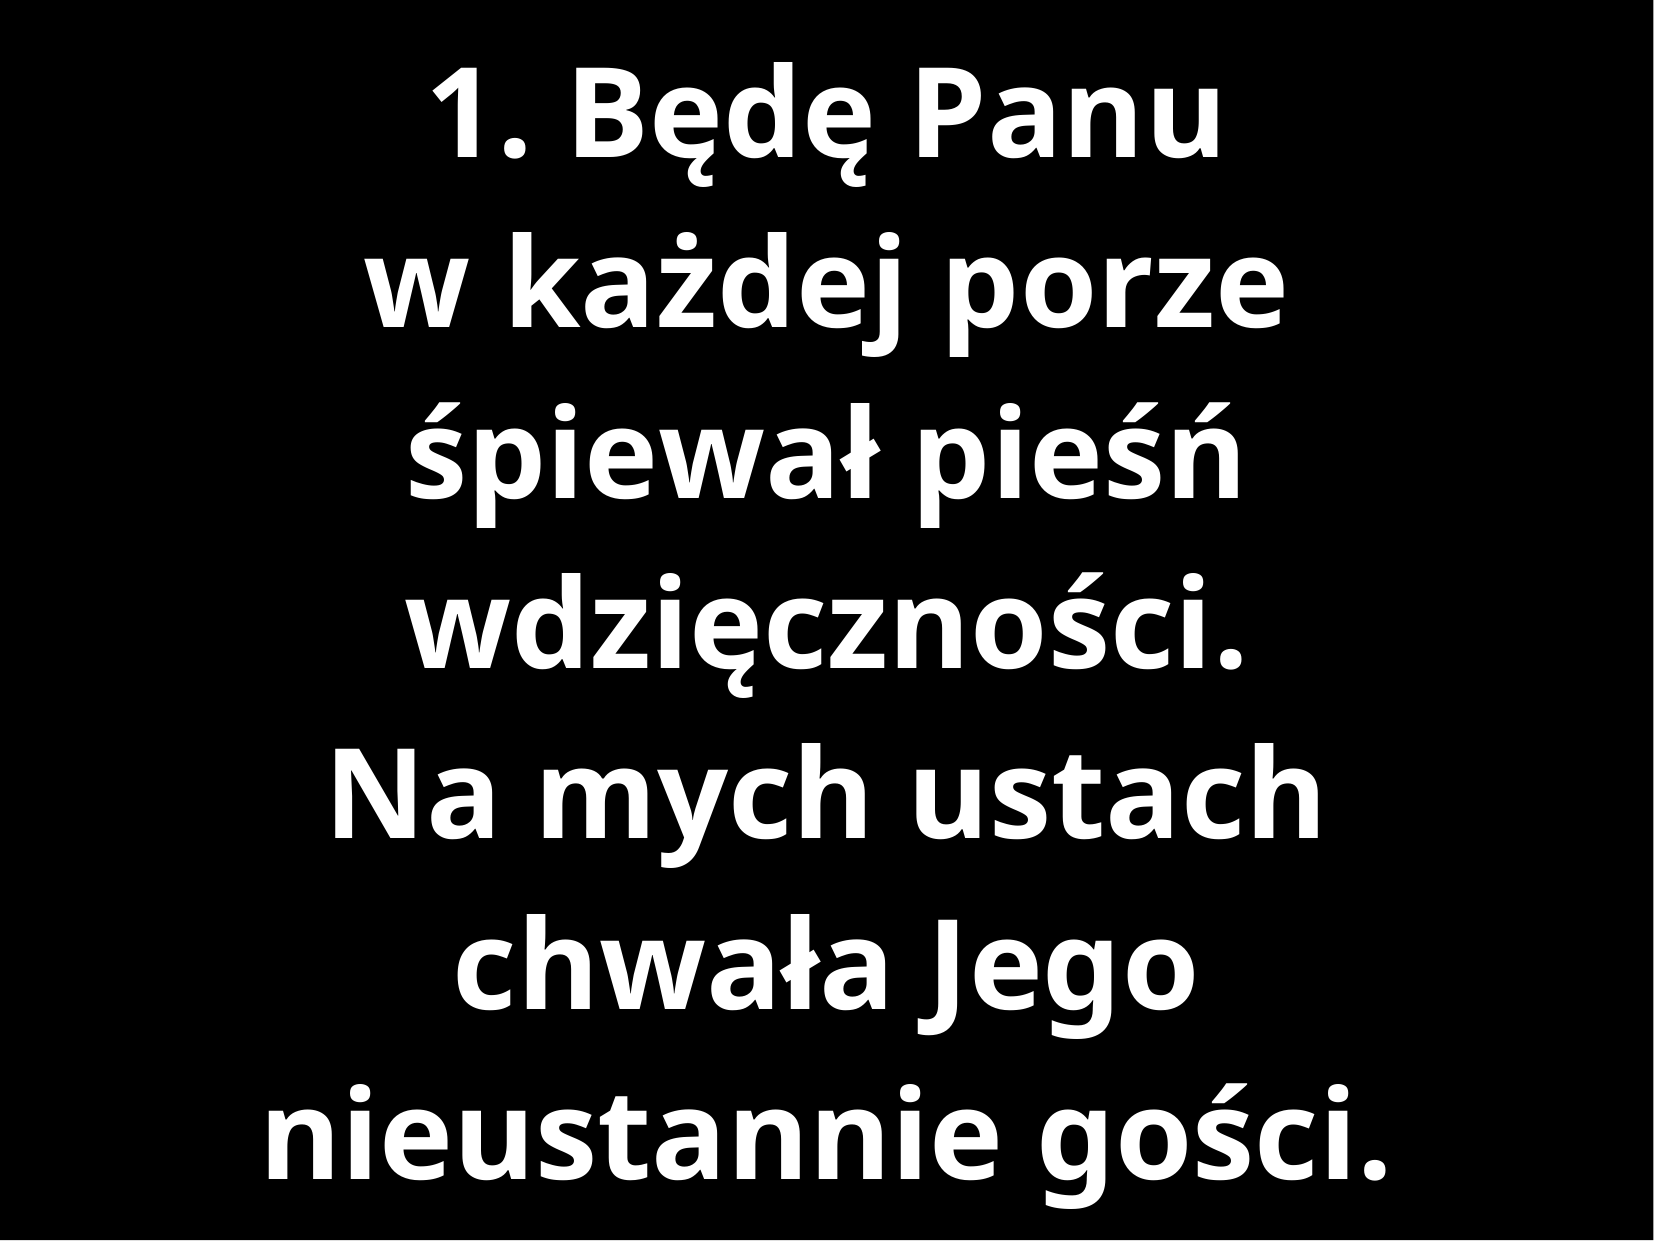

# 1. Będę Panu w każdej porze śpiewał pieśń wdzięczności. Na mych ustach chwała Jego nieustannie gości.